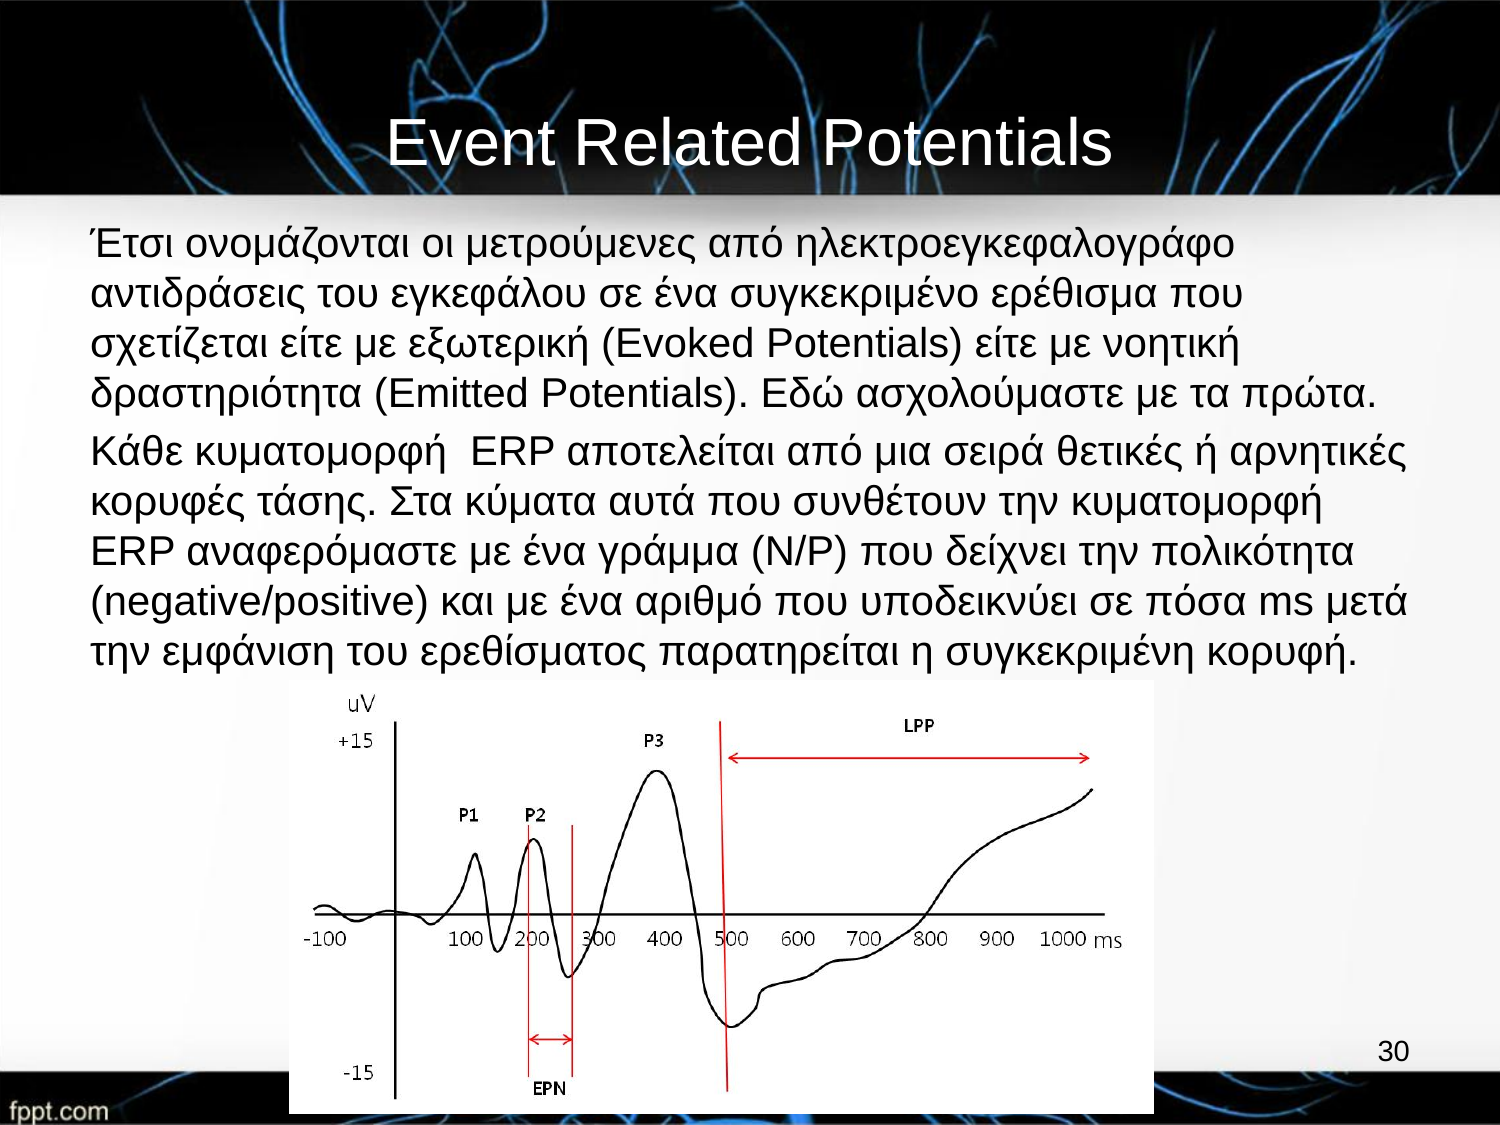

# Event Related Potentials
Έτσι ονομάζονται οι μετρούμενες από ηλεκτροεγκεφαλογράφο αντιδράσεις του εγκεφάλου σε ένα συγκεκριμένο ερέθισμα που σχετίζεται είτε με εξωτερική (Εvoked Potentials) είτε με νοητική δραστηριότητα (Emitted Potentials). Εδώ ασχολούμαστε με τα πρώτα.
Κάθε κυματομορφή ERP αποτελείται από μια σειρά θετικές ή αρνητικές κορυφές τάσης. Στα κύματα αυτά που συνθέτουν την κυματομορφή ERP αναφερόμαστε με ένα γράμμα (N/P) που δείχνει την πολικότητα (negative/positive) και με ένα αριθμό που υποδεικνύει σε πόσα ms μετά την εμφάνιση του ερεθίσματος παρατηρείται η συγκεκριμένη κορυφή.
30